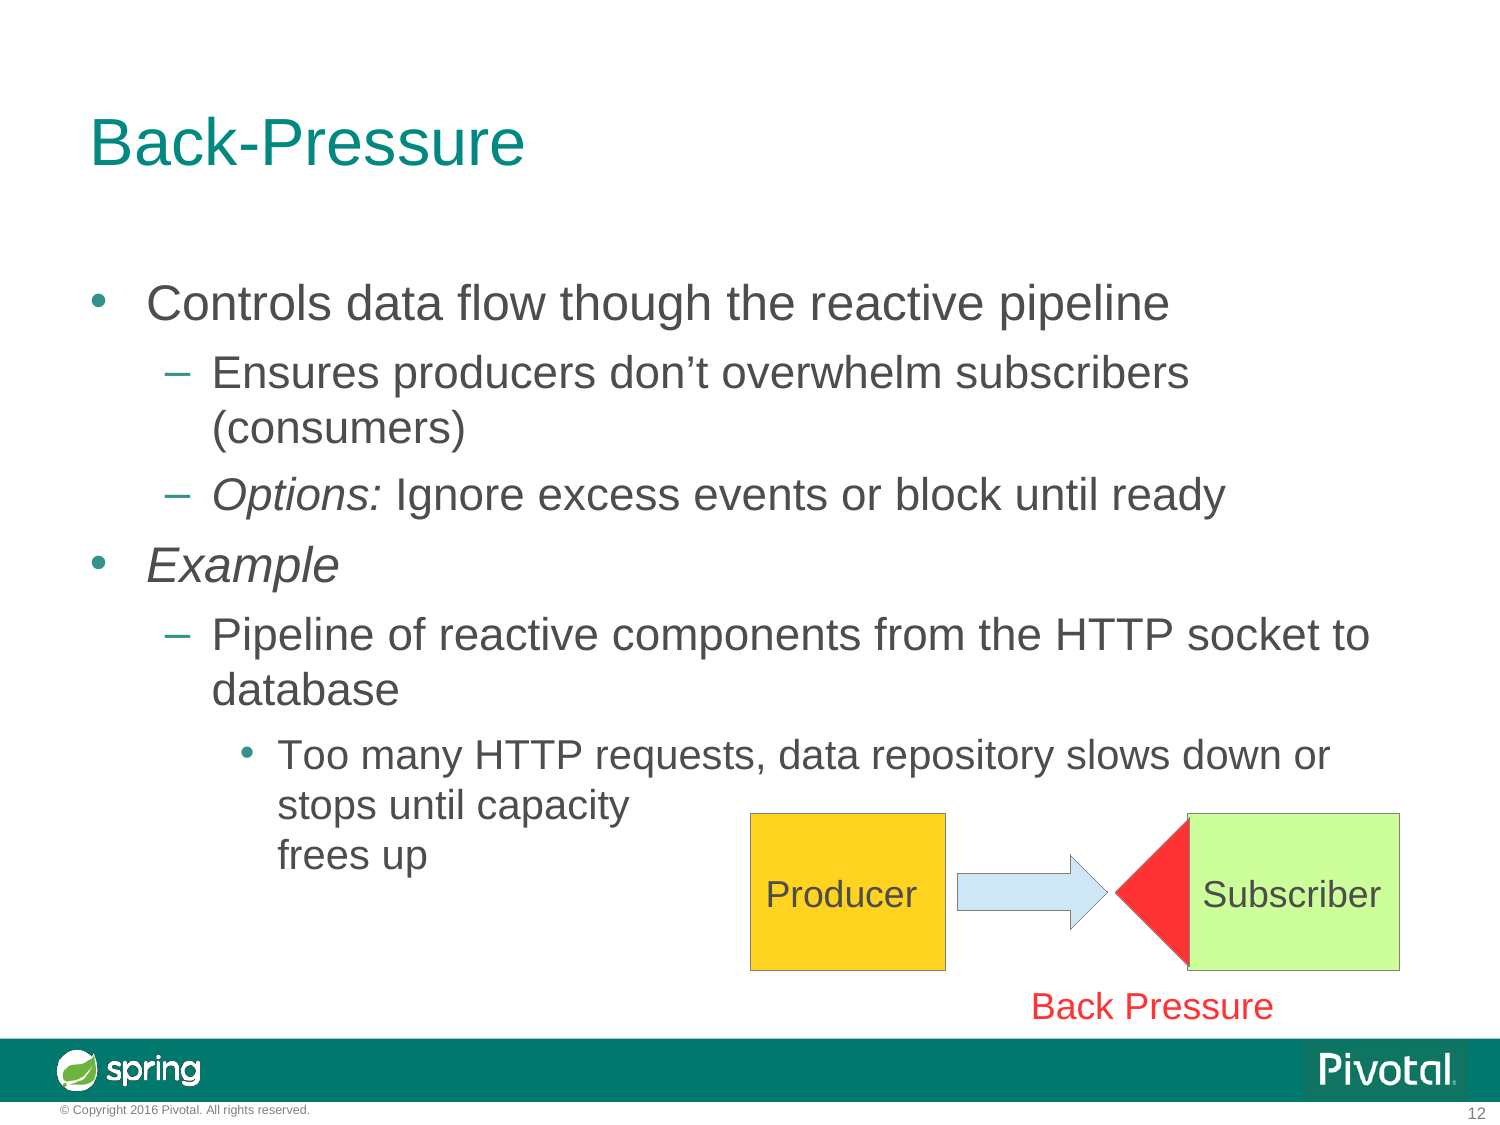

# Back-Pressure
Controls data flow though the reactive pipeline
Ensures producers don’t overwhelm subscribers (consumers)
Options: Ignore excess events or block until ready
Example
Pipeline of reactive components from the HTTP socket to database
Too many HTTP requests, data repository slows down or stops until capacity
frees up
Producer
Subscriber
Back Pressure